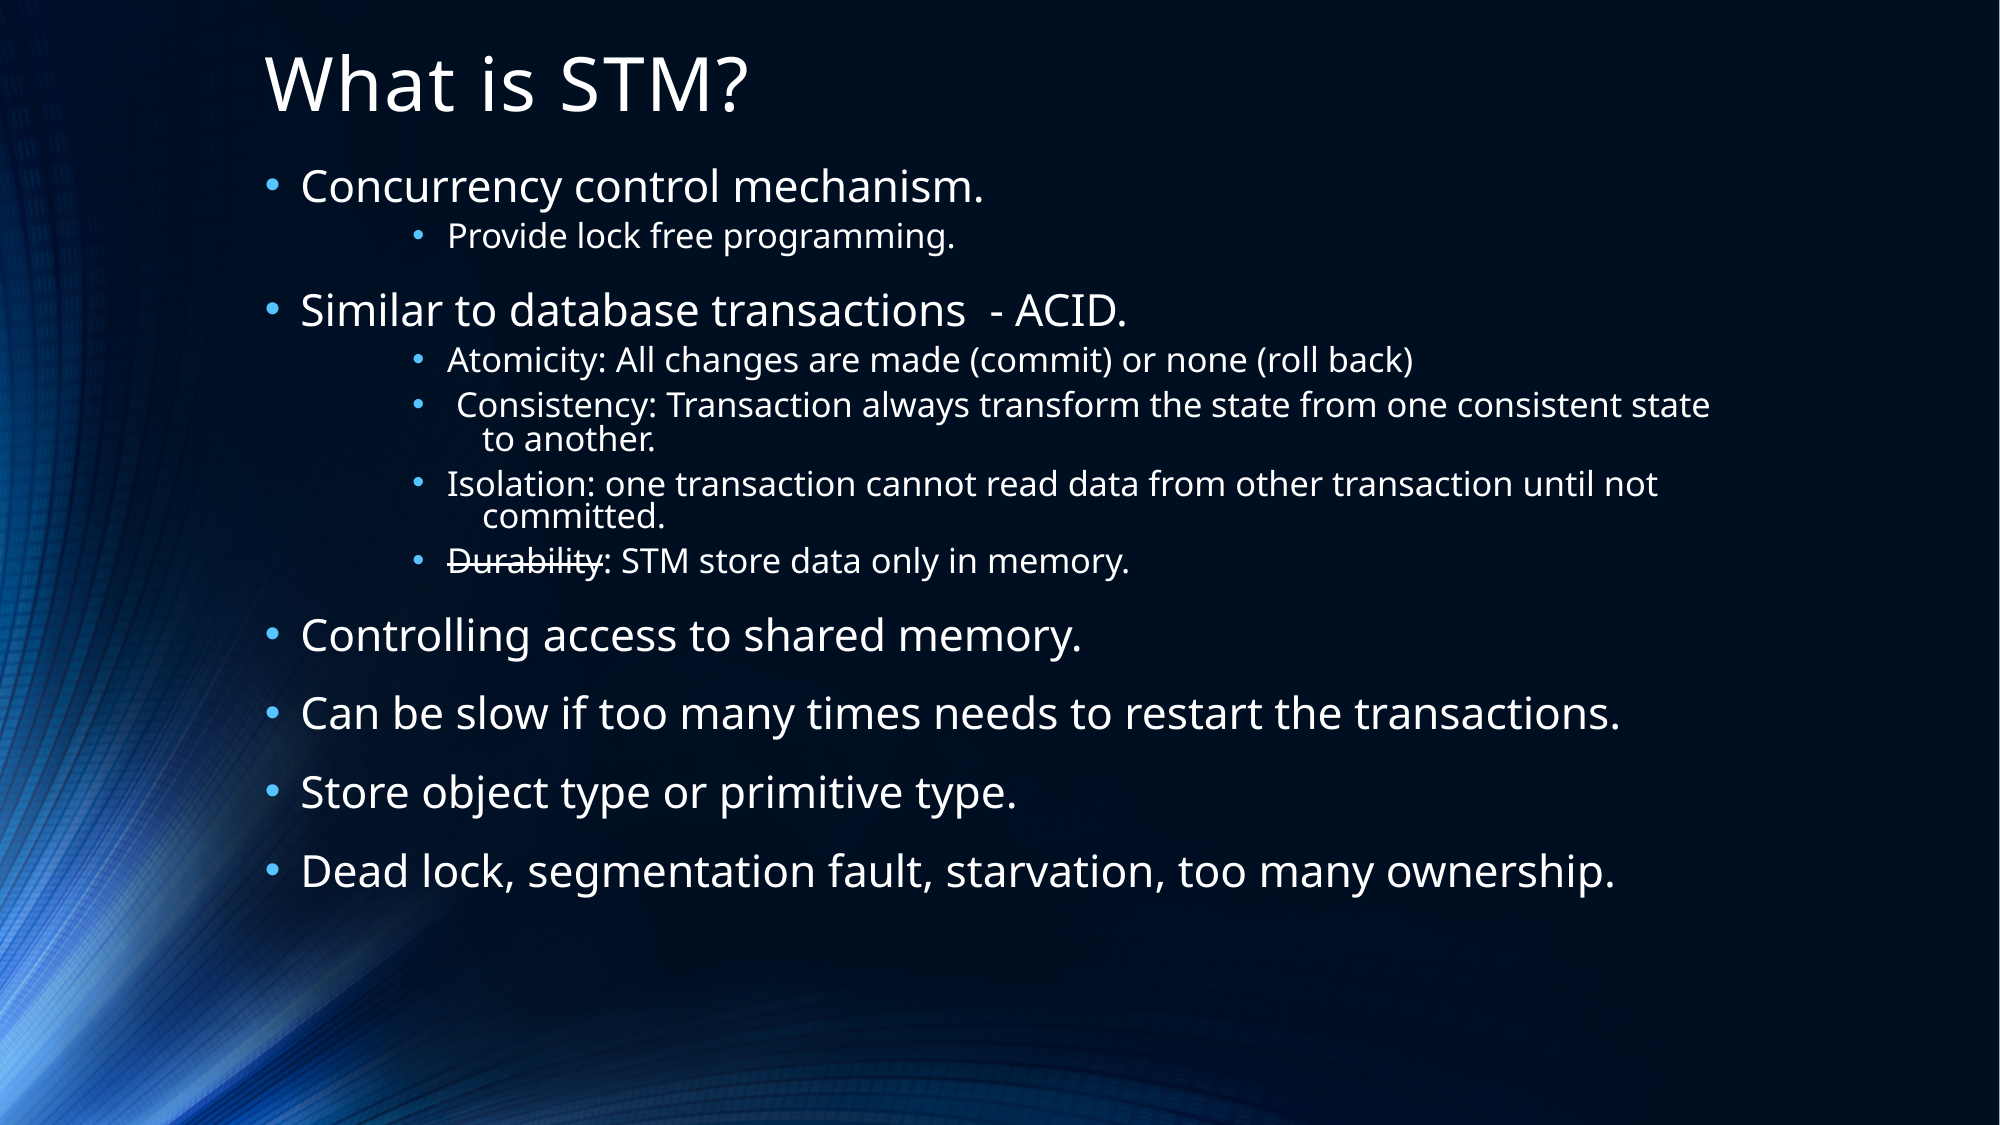

# What is STM?
Concurrency control mechanism.
Provide lock free programming.
Similar to database transactions - ACID.
Atomicity: All changes are made (commit) or none (roll back)
 Consistency: Transaction always transform the state from one consistent state to another.
Isolation: one transaction cannot read data from other transaction until not committed.
Durability: STM store data only in memory.
Controlling access to shared memory.
Can be slow if too many times needs to restart the transactions.
Store object type or primitive type.
Dead lock, segmentation fault, starvation, too many ownership.